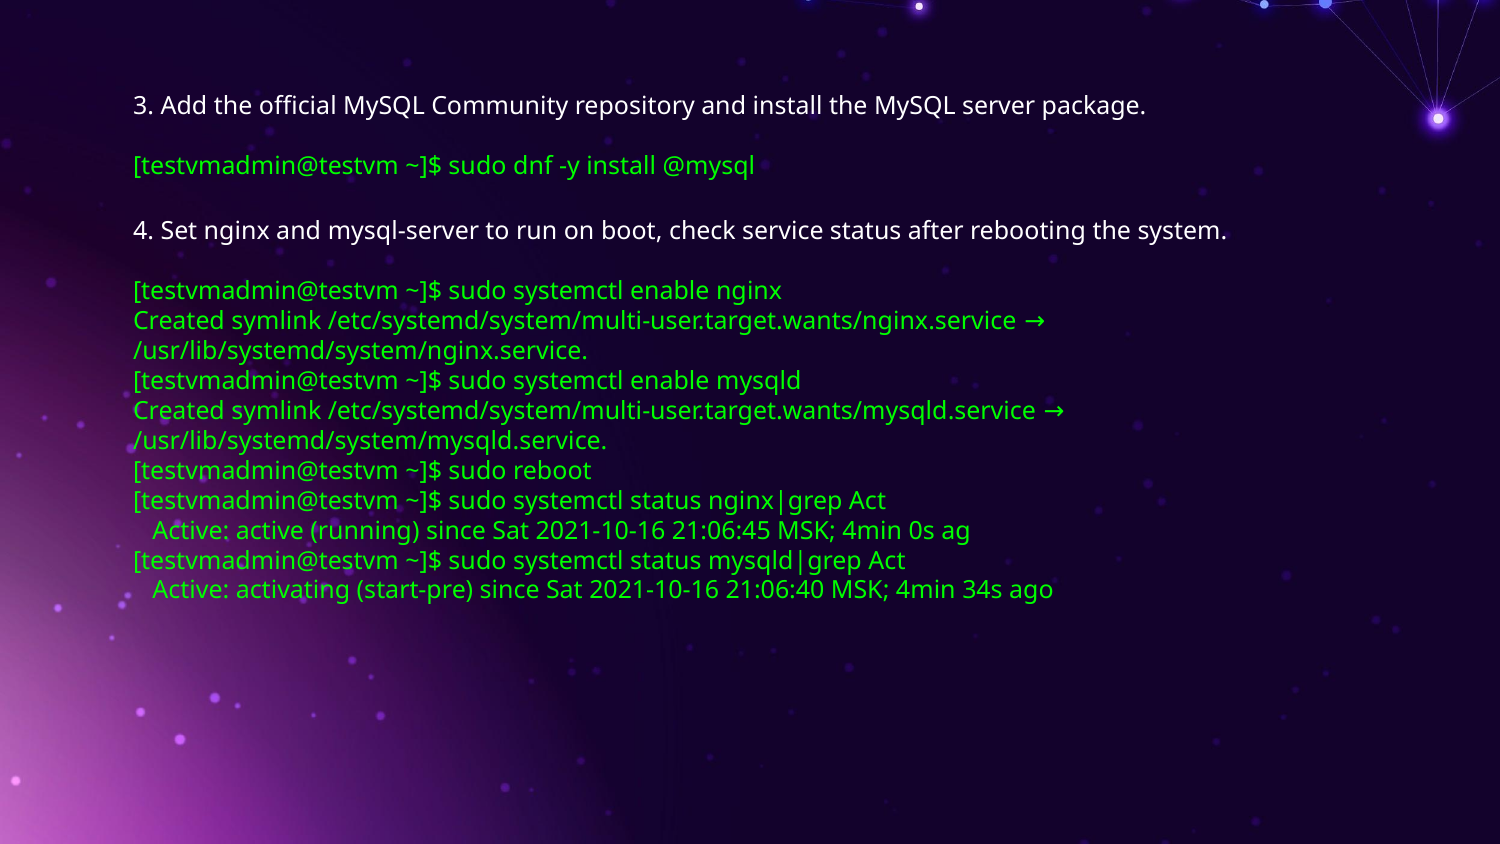

# 3. Add the official MySQL Community repository and install the MySQL server package.
[testvmadmin@testvm ~]$ sudo dnf -y install @mysql
4. Set nginx and mysql-server to run on boot, check service status after rebooting the system.
[testvmadmin@testvm ~]$ sudo systemctl enable nginx
Created symlink /etc/systemd/system/multi-user.target.wants/nginx.service → /usr/lib/systemd/system/nginx.service.
[testvmadmin@testvm ~]$ sudo systemctl enable mysqld
Created symlink /etc/systemd/system/multi-user.target.wants/mysqld.service → /usr/lib/systemd/system/mysqld.service.
[testvmadmin@testvm ~]$ sudo reboot
[testvmadmin@testvm ~]$ sudo systemctl status nginx|grep Act
 Active: active (running) since Sat 2021-10-16 21:06:45 MSK; 4min 0s ag
[testvmadmin@testvm ~]$ sudo systemctl status mysqld|grep Act
 Active: activating (start-pre) since Sat 2021-10-16 21:06:40 MSK; 4min 34s ago